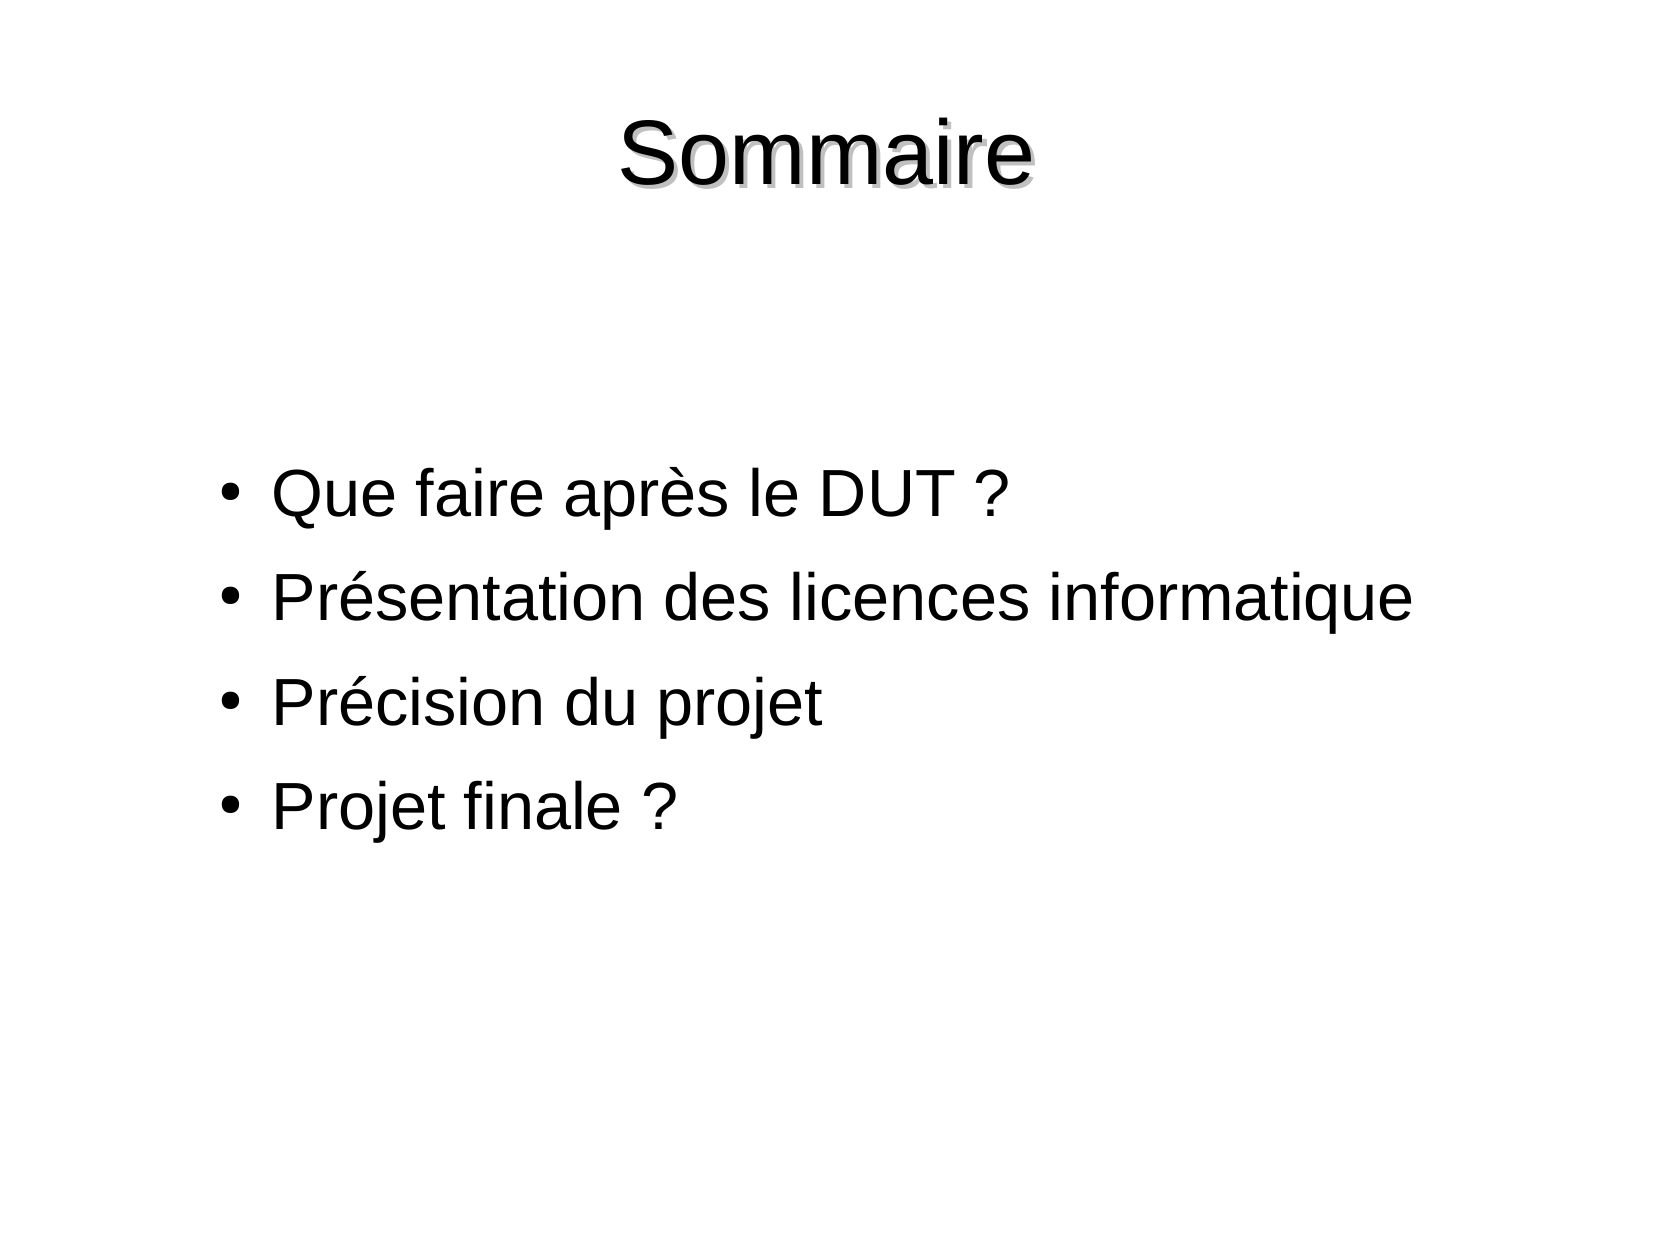

# Sommaire
Que faire après le DUT ?
Présentation des licences informatique
Précision du projet
Projet finale ?